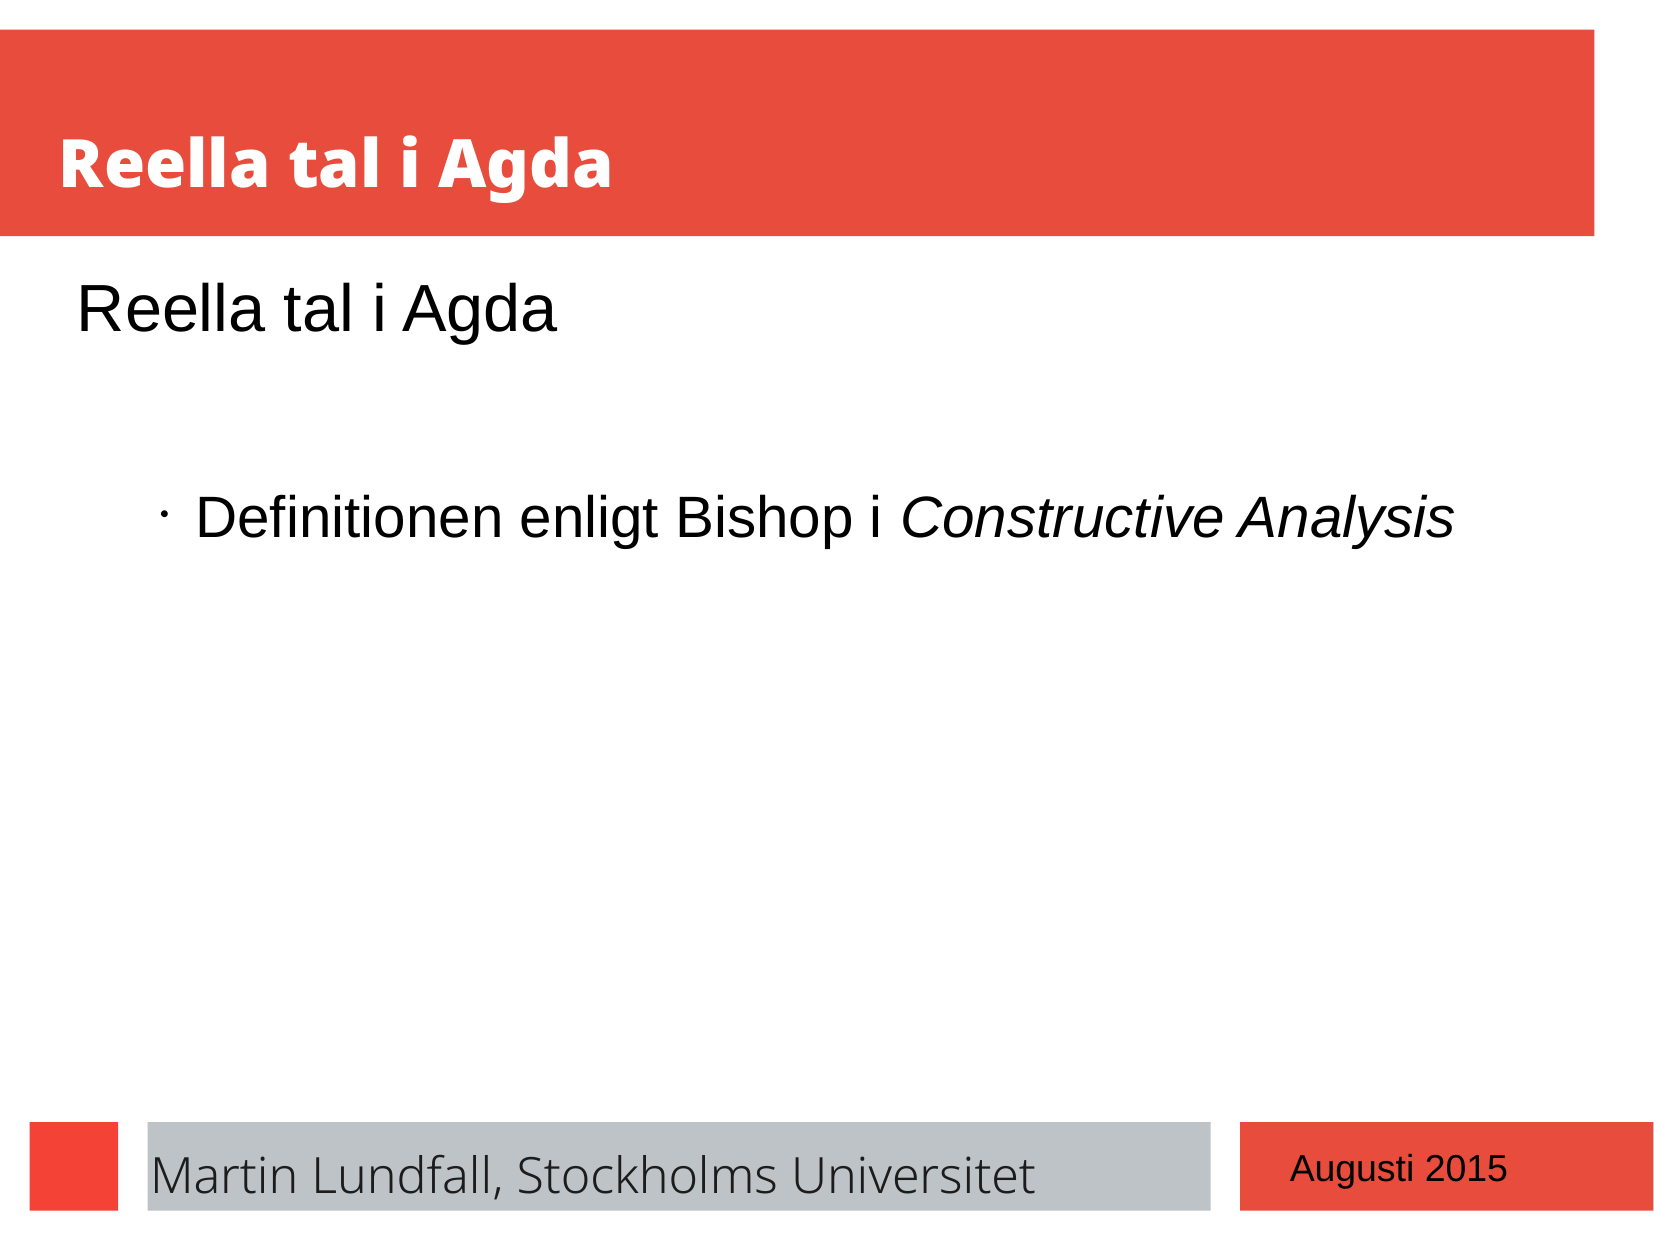

# Reella tal i Agda
Reella tal i Agda
Definitionen enligt Bishop i Constructive Analysis
Martin Lundfall, Stockholms Universitet
Augusti 2015